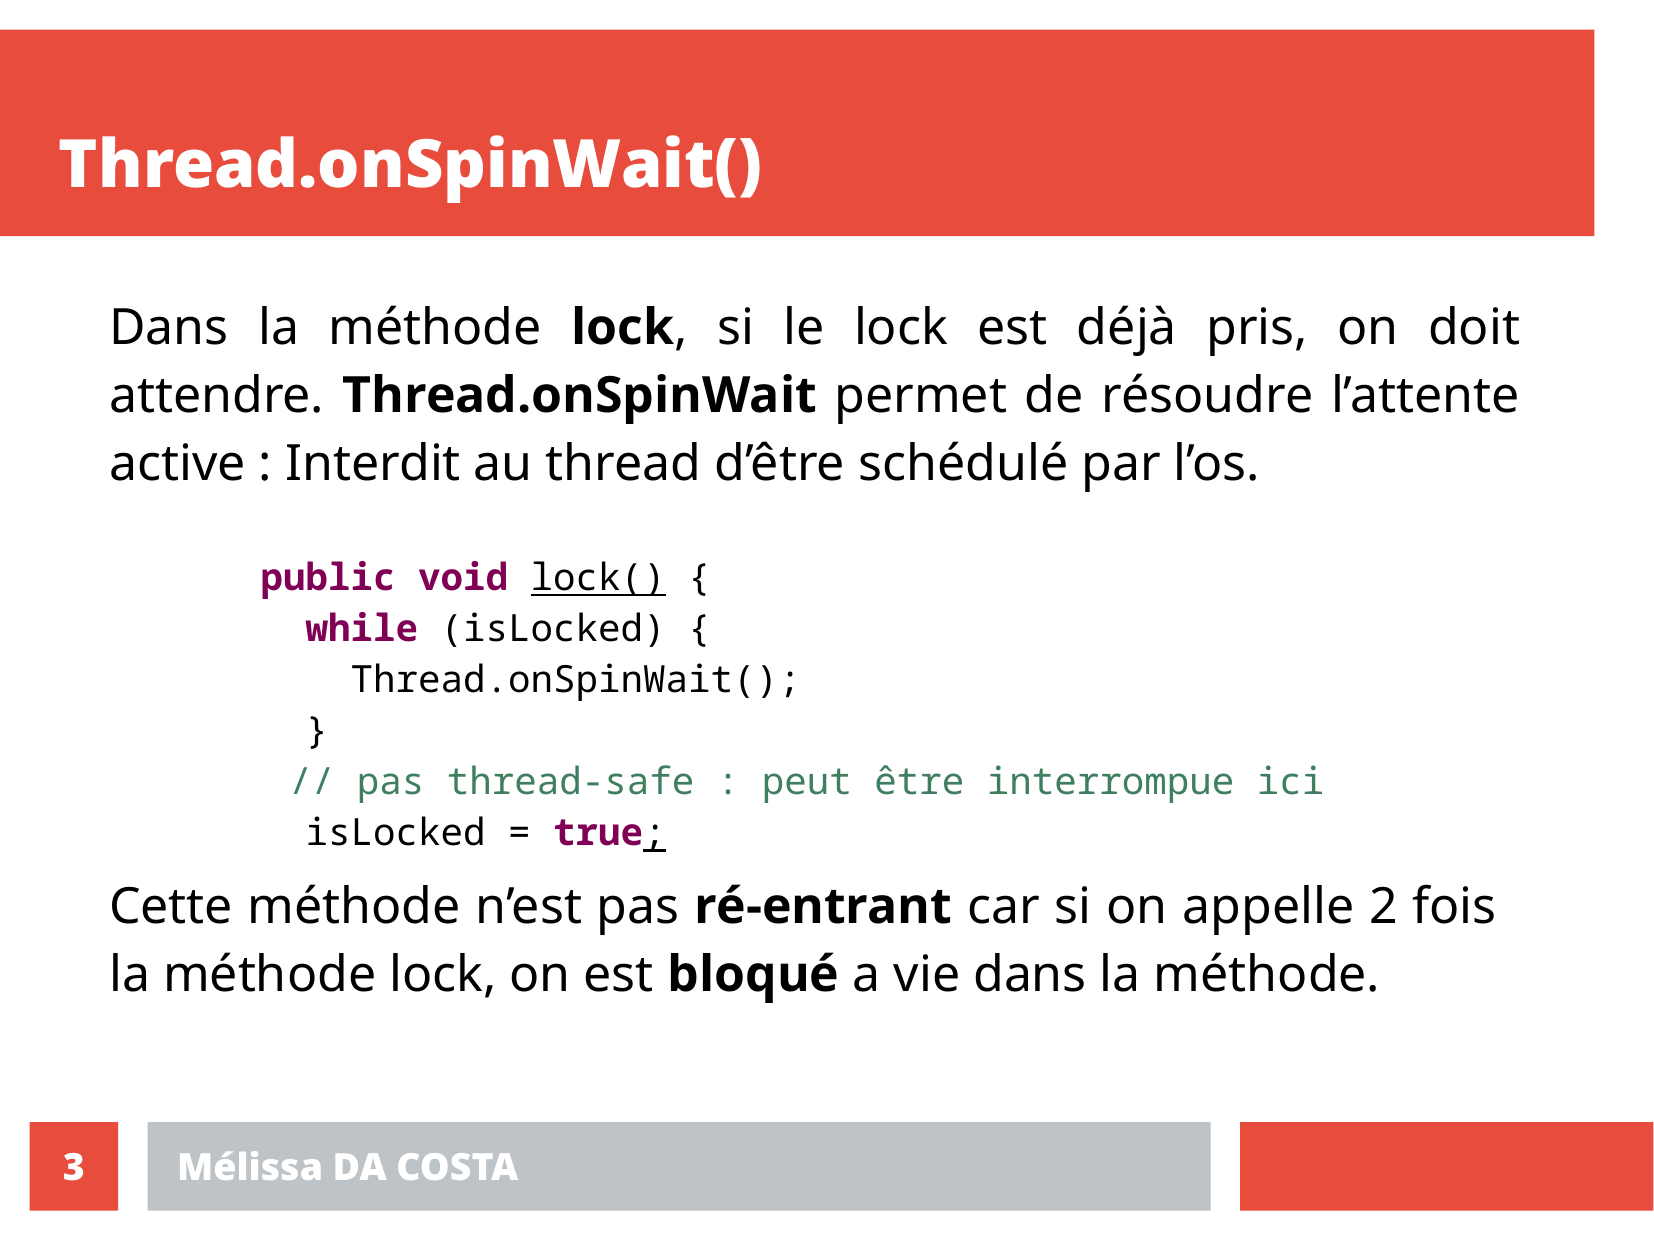

# Thread.onSpinWait()
Dans la méthode lock, si le lock est déjà pris, on doit attendre. Thread.onSpinWait permet de résoudre l’attente active : Interdit au thread d’être schédulé par l’os.
 public void lock() {
 while (isLocked) {
 Thread.onSpinWait();
 }
	// pas thread-safe : peut être interrompue ici
 isLocked = true;
Cette méthode n’est pas ré-entrant car si on appelle 2 fois la méthode lock, on est bloqué a vie dans la méthode.
3
Mélissa DA COSTA